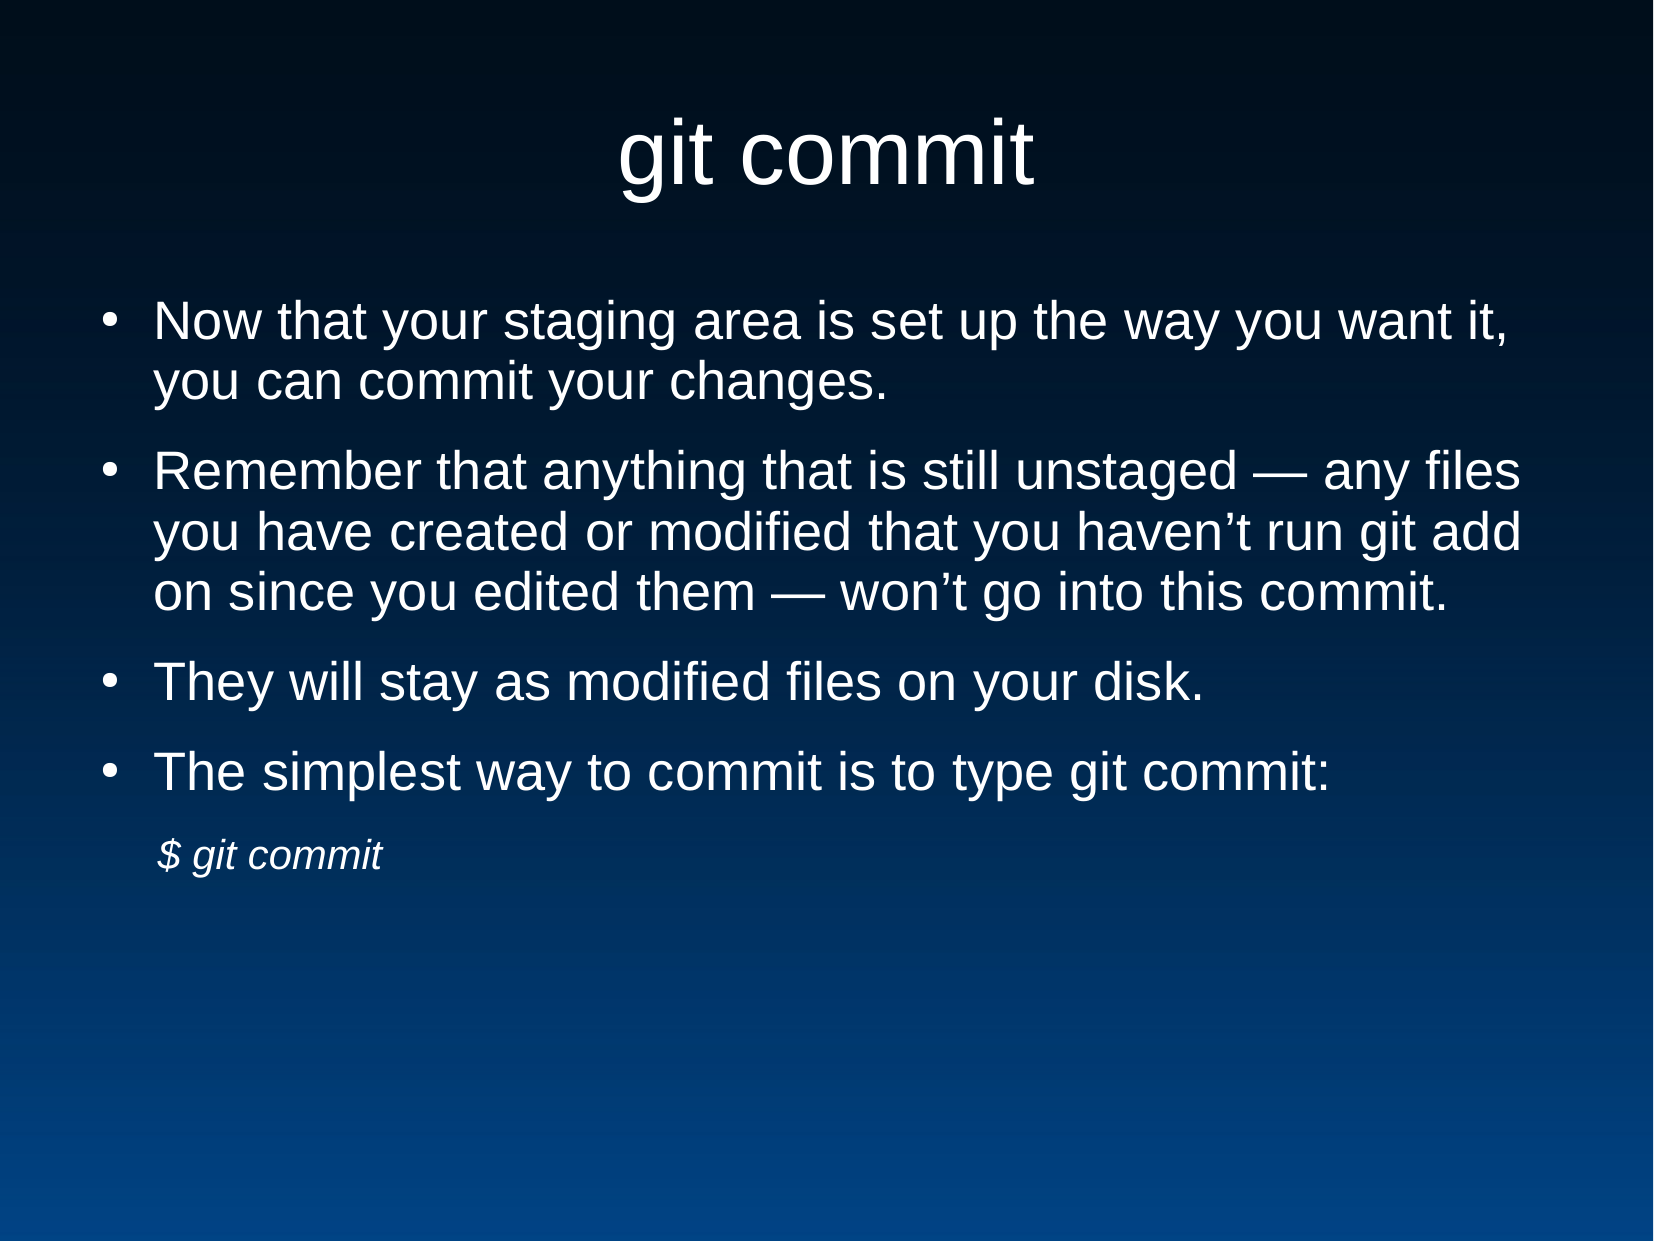

# git commit
Now that your staging area is set up the way you want it, you can commit your changes.
Remember that anything that is still unstaged — any files you have created or modified that you haven’t run git add on since you edited them — won’t go into this commit.
They will stay as modified files on your disk.
The simplest way to commit is to type git commit:
 	$ git commit